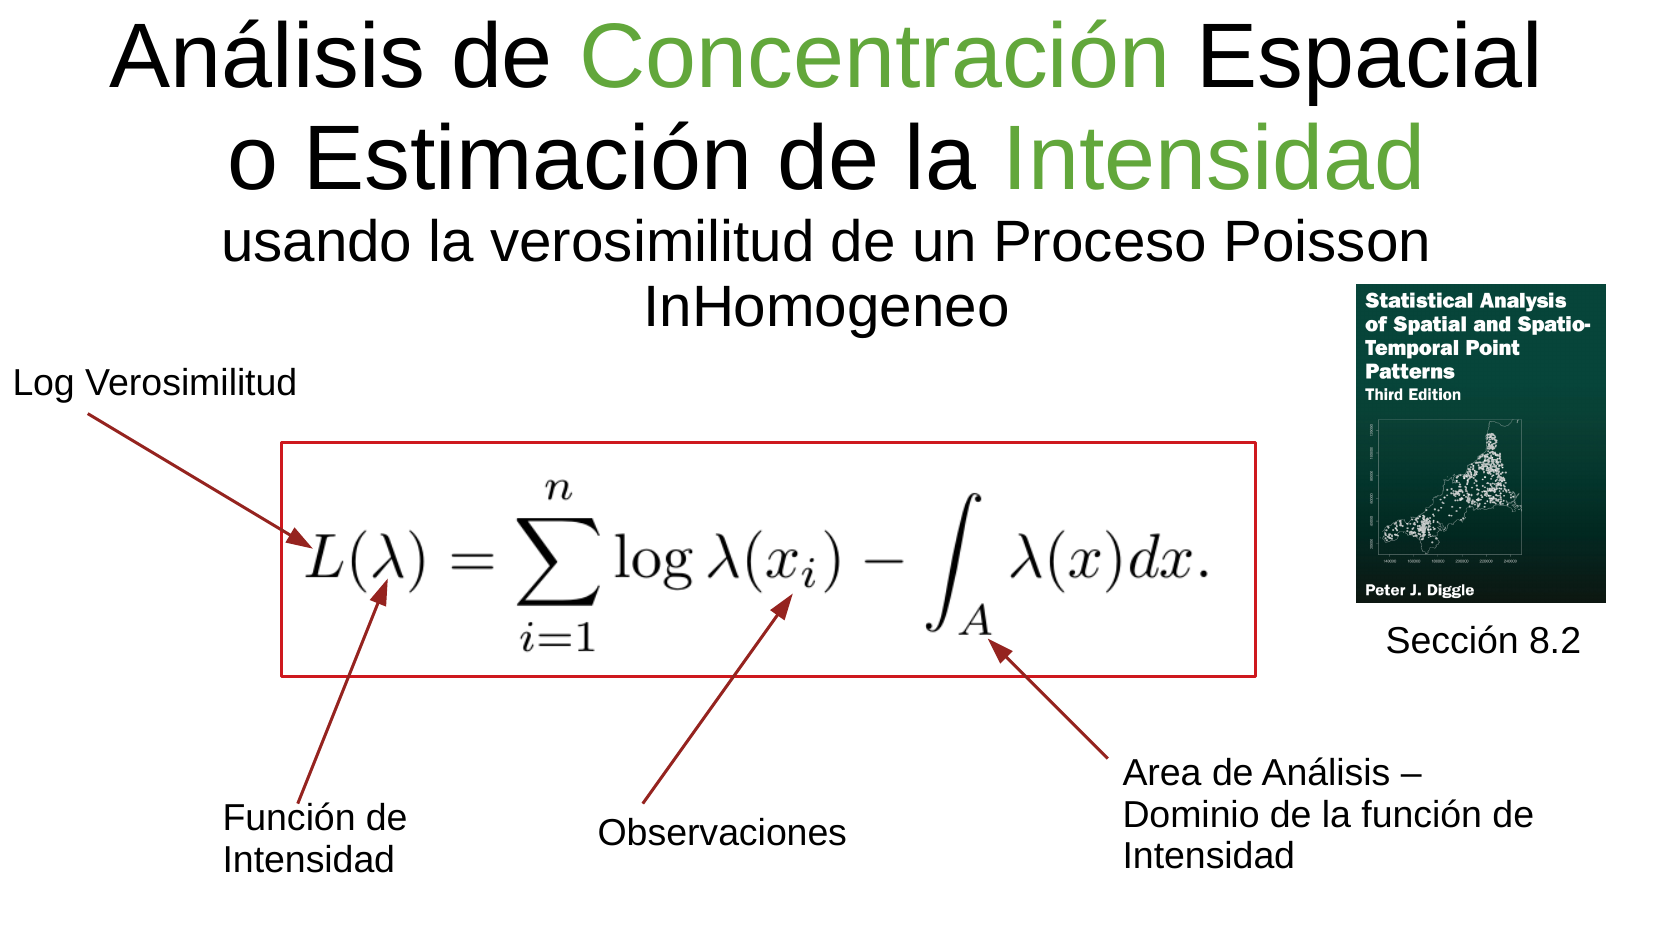

# Análisis de Concentración Espacial o Estimación de la Intensidad usando la verosimilitud de un Proceso Poisson InHomogeneo
Log Verosimilitud
Sección 8.2
Area de Análisis – Dominio de la función de Intensidad
Función de Intensidad
Observaciones